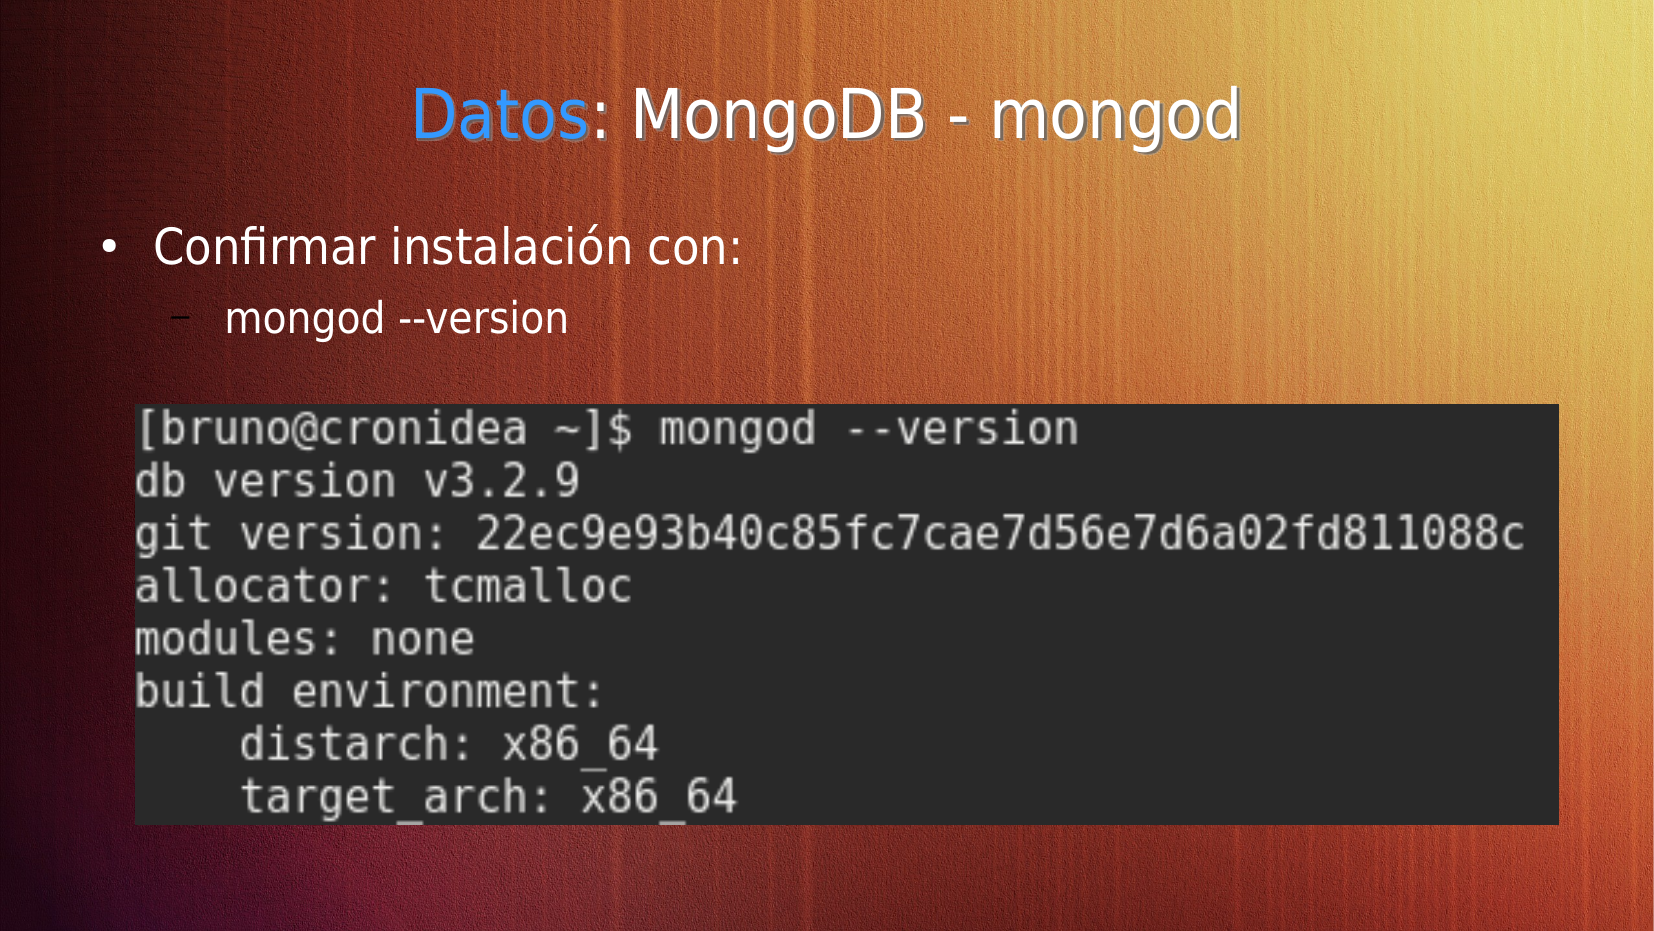

# Datos: MongoDB - mongod
Confirmar instalación con:
mongod --version